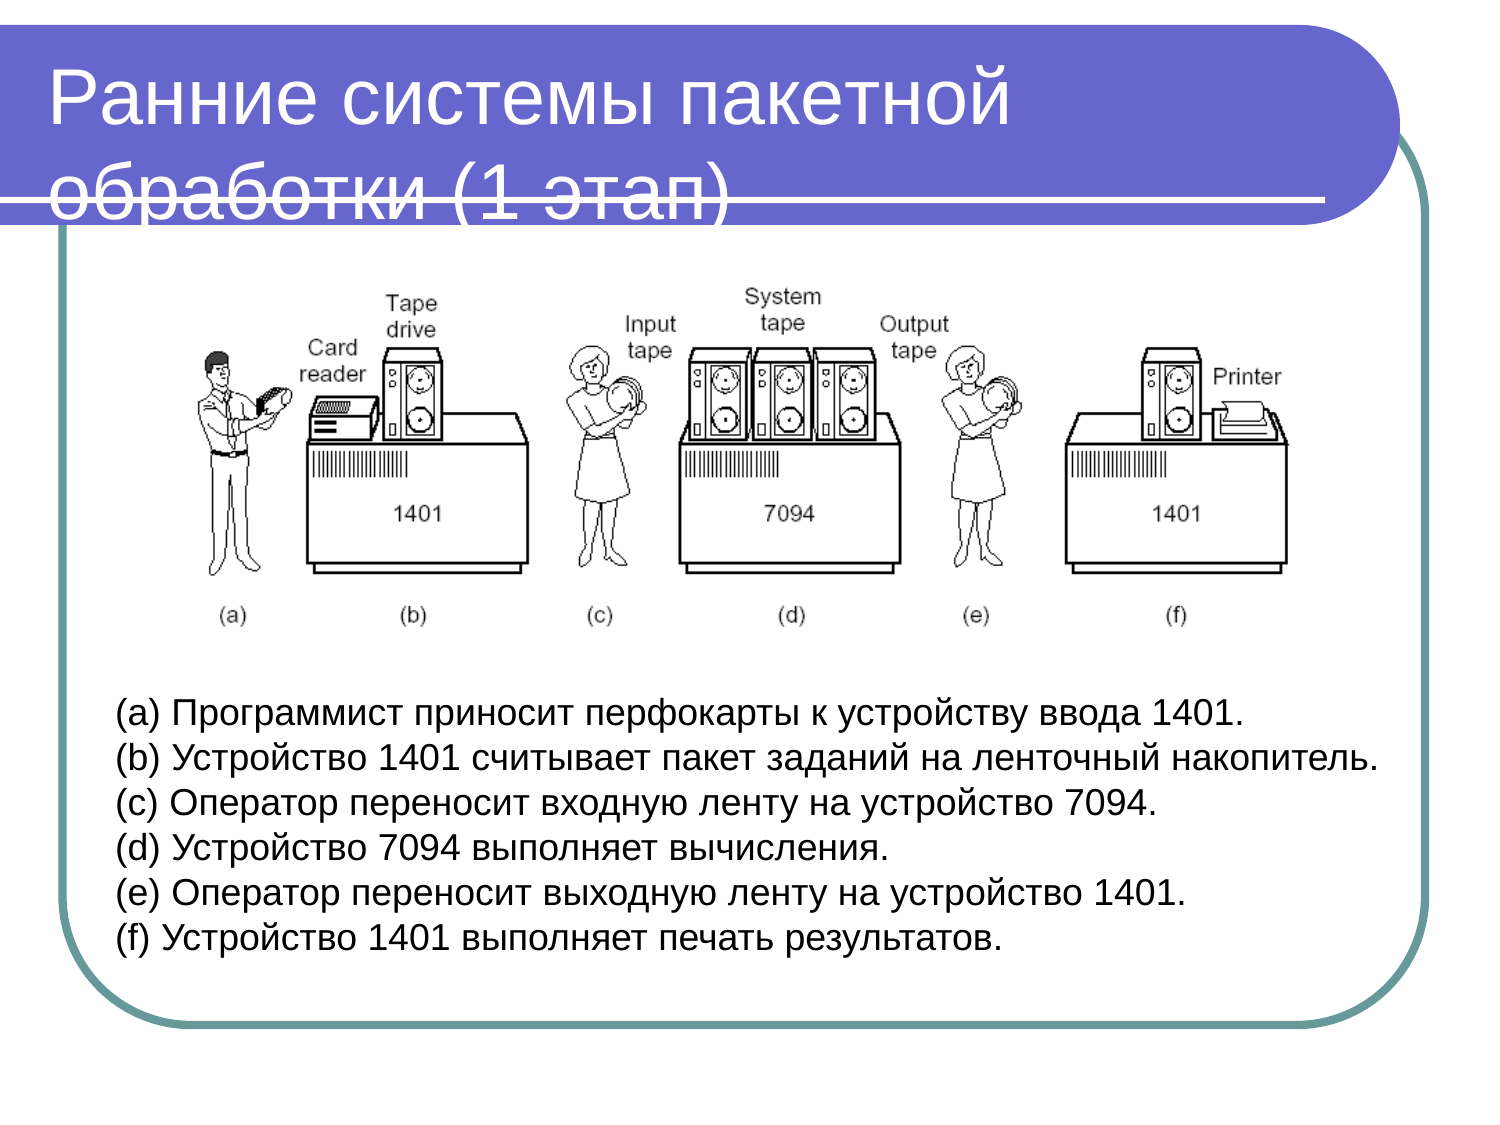

# Ранние системы пакетной обработки (1 этап)
(a) Программист приносит перфокарты к устройству ввода 1401.
(b) Устройство 1401 считывает пакет заданий на ленточный накопитель.
(c) Оператор переносит входную ленту на устройство 7094.
(d) Устройство 7094 выполняет вычисления.
(e) Оператор переносит выходную ленту на устройство 1401.
(f) Устройство 1401 выполняет печать результатов.